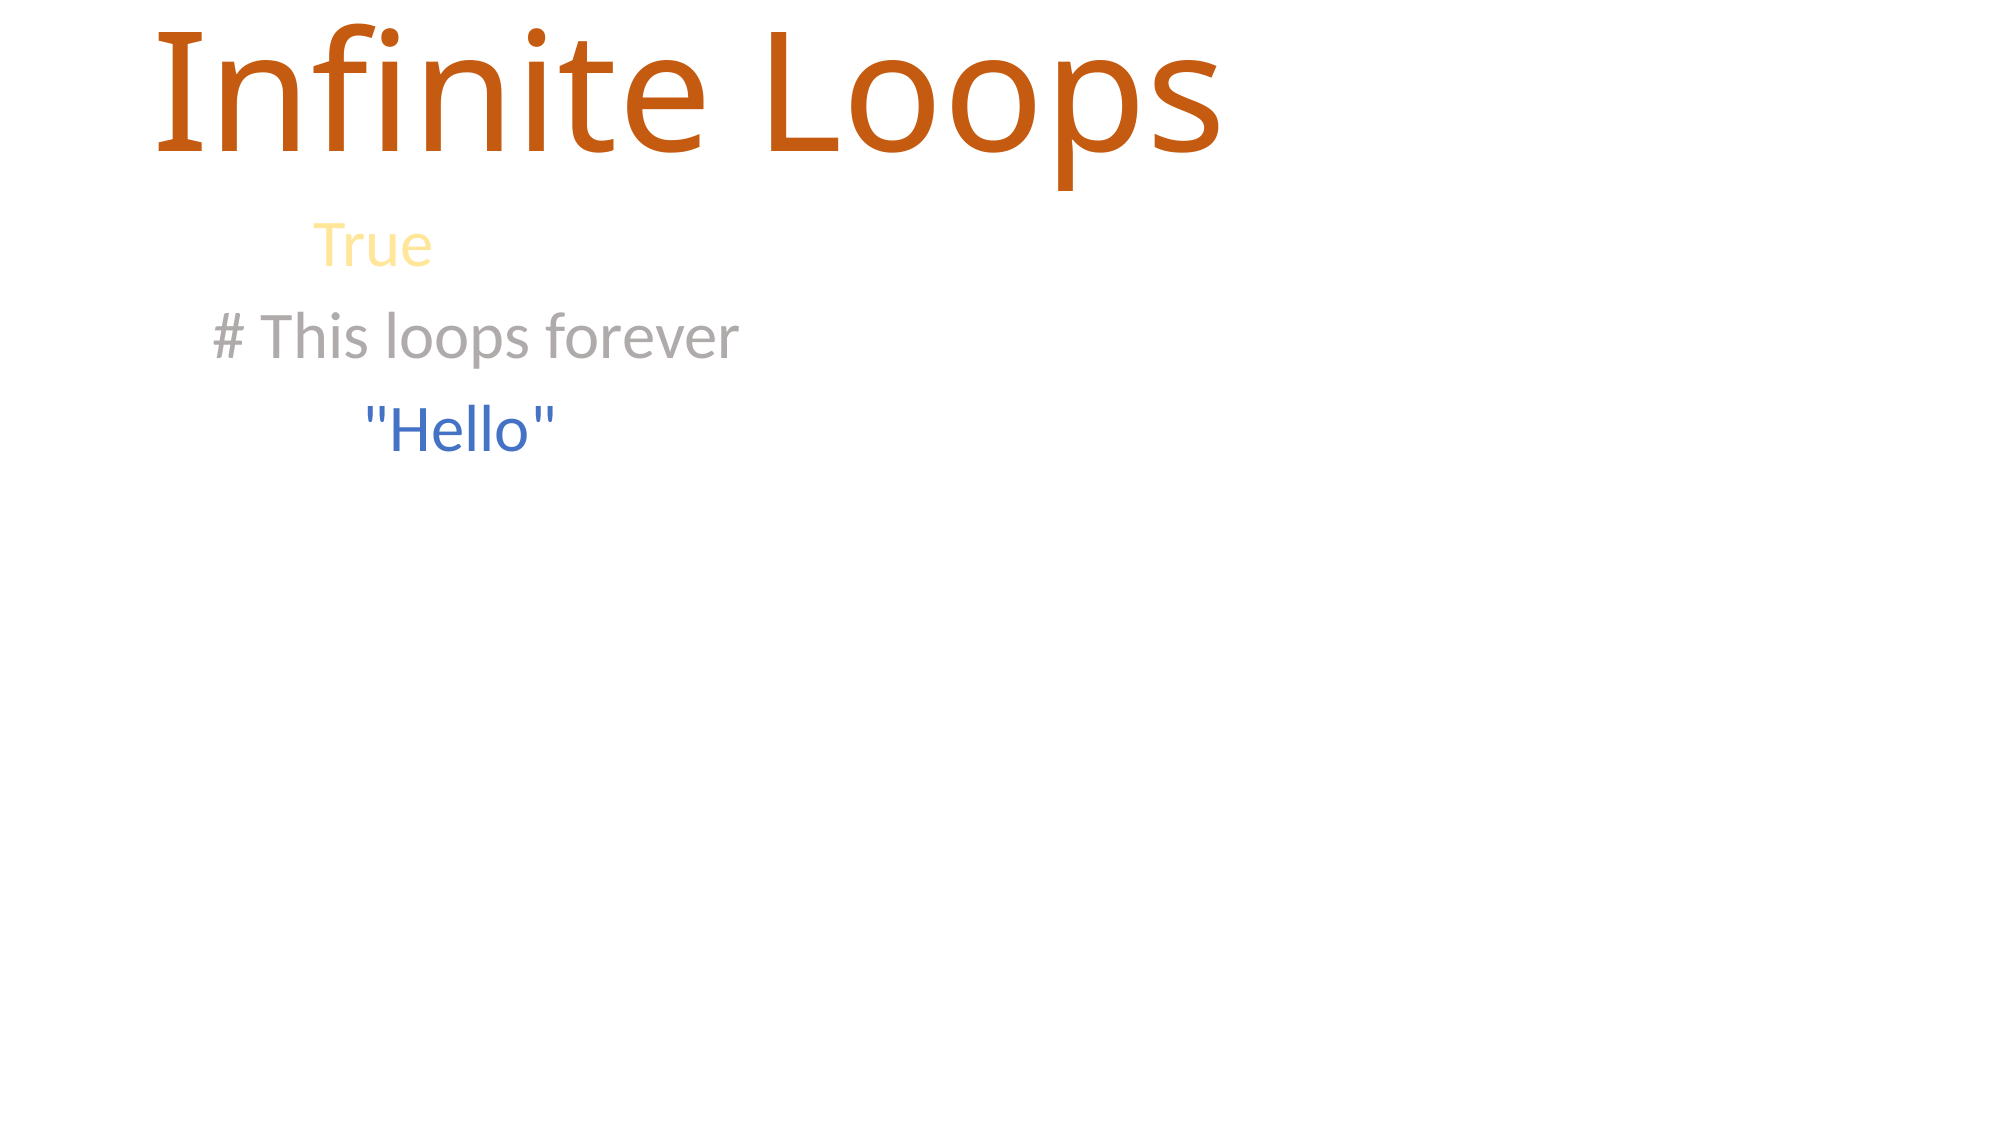

# Infinite Loops
while True:
 # This loops forever
 print("Hello")